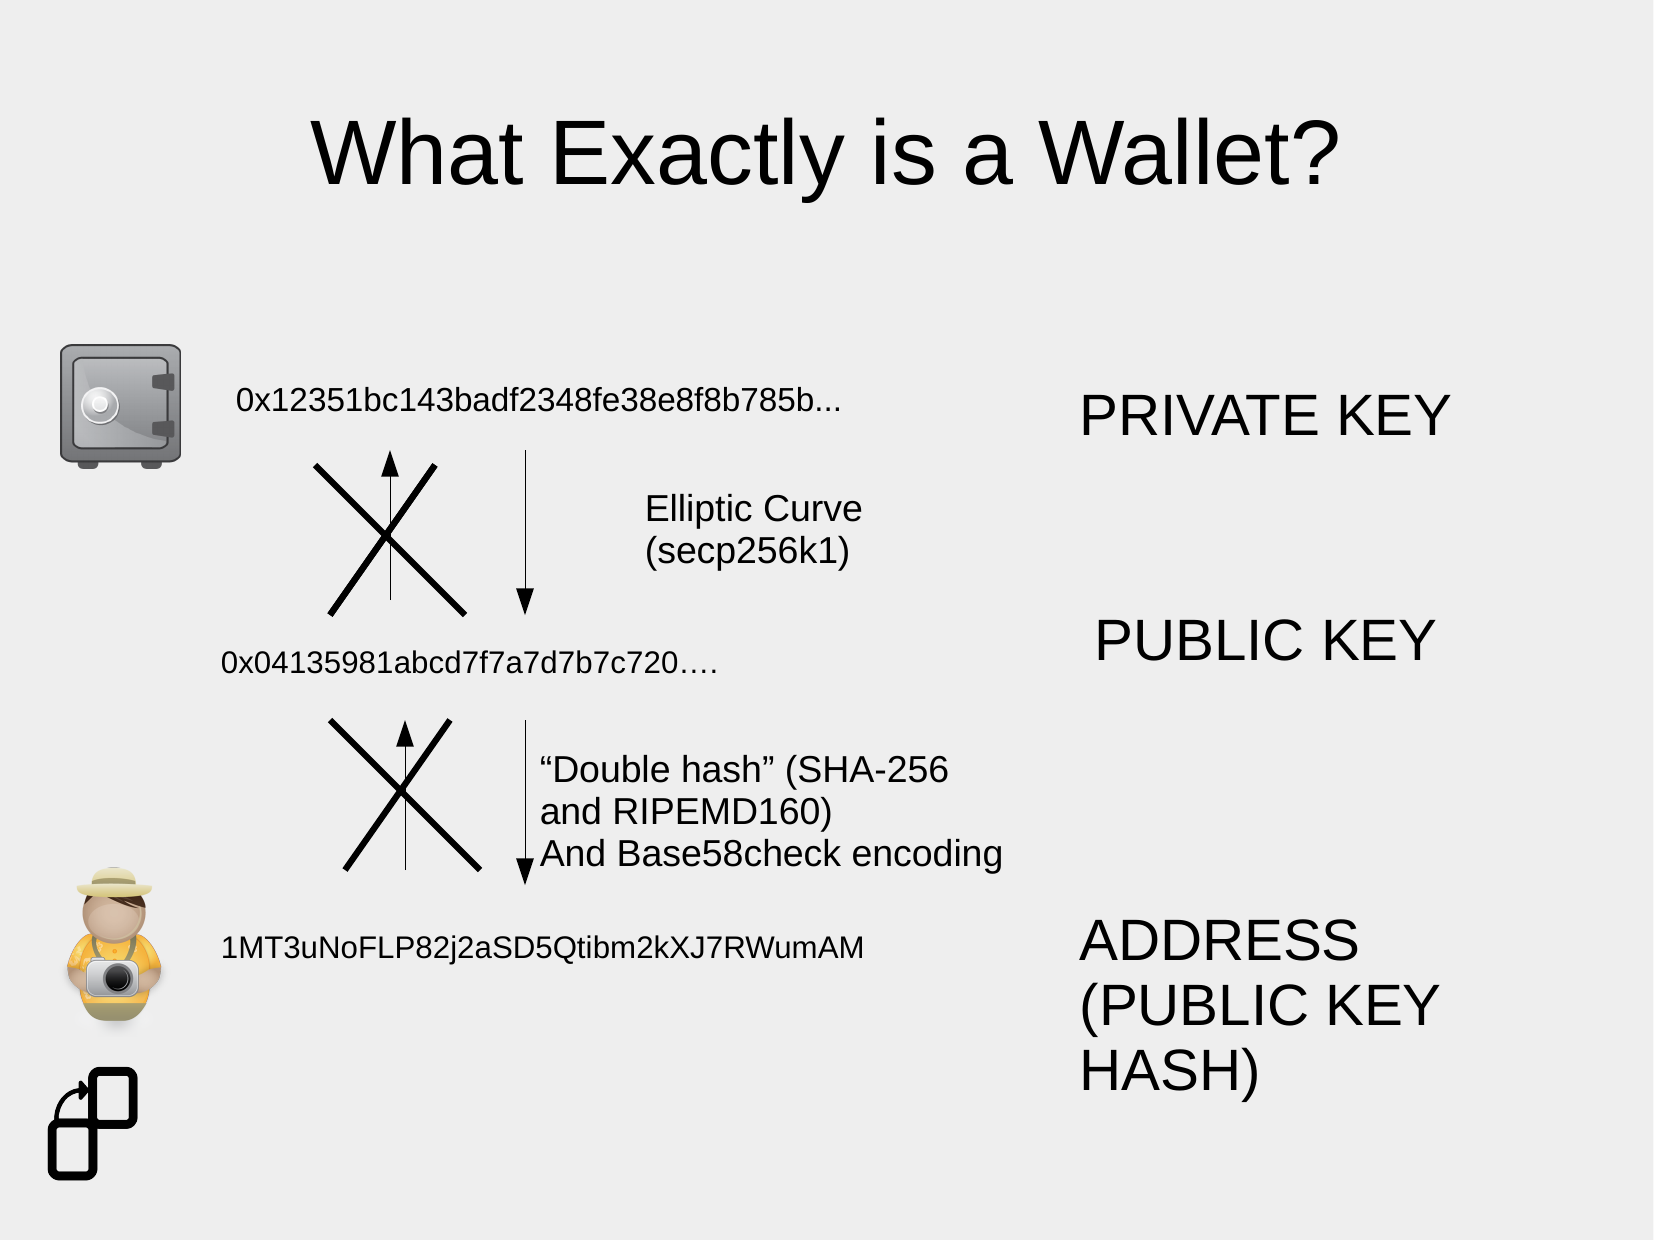

# What Exactly is a Wallet?
0x12351bc143badf2348fe38e8f8b785b...
PRIVATE KEY
Elliptic Curve (secp256k1)
PUBLIC KEY
0x04135981abcd7f7a7d7b7c720….
“Double hash” (SHA-256 and RIPEMD160)
And Base58check encoding
ADDRESS
(PUBLIC KEY HASH)
1MT3uNoFLP82j2aSD5Qtibm2kXJ7RWumAM